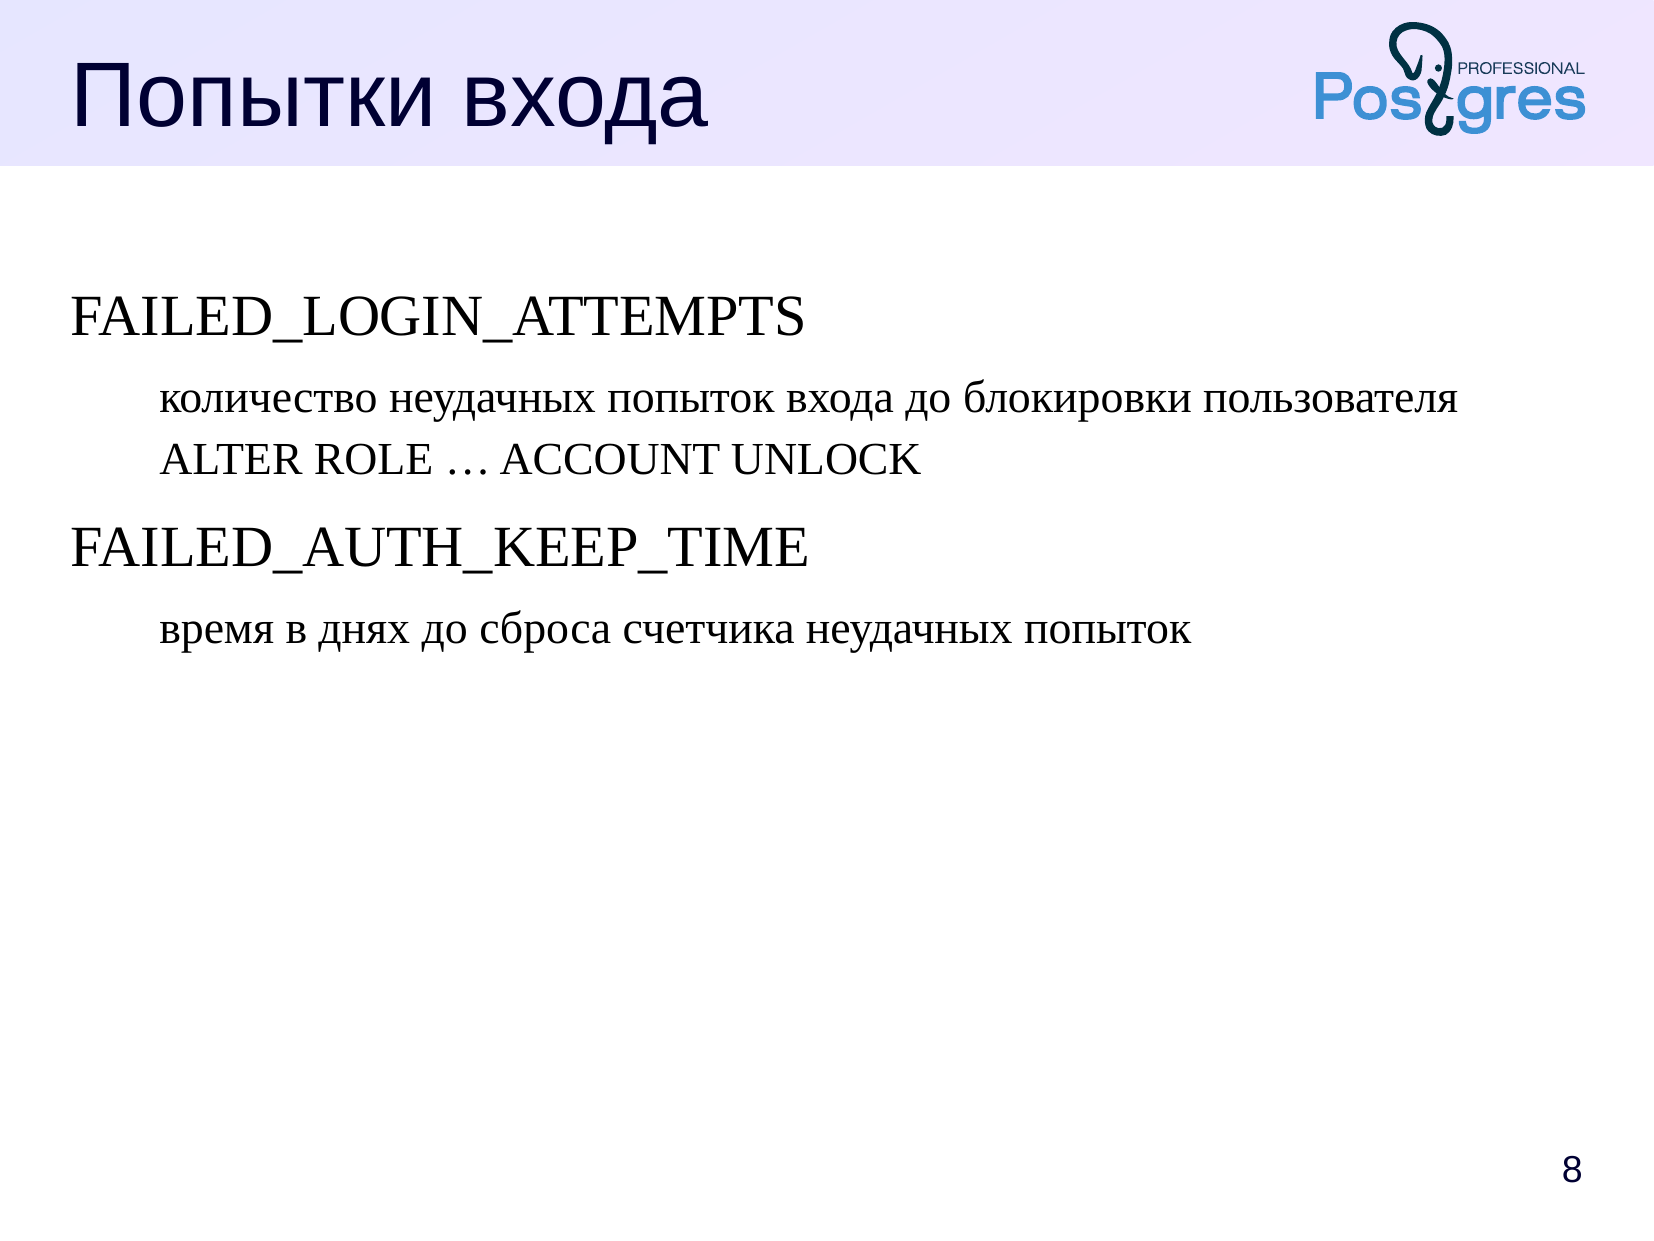

# Попытки входа
FAILED_LOGIN_ATTEMPTS
количество неудачных попыток входа до блокировки пользователя
ALTER ROLE … ACCOUNT UNLOCK
FAILED_AUTH_KEEP_TIME
время в днях до сброса счетчика неудачных попыток